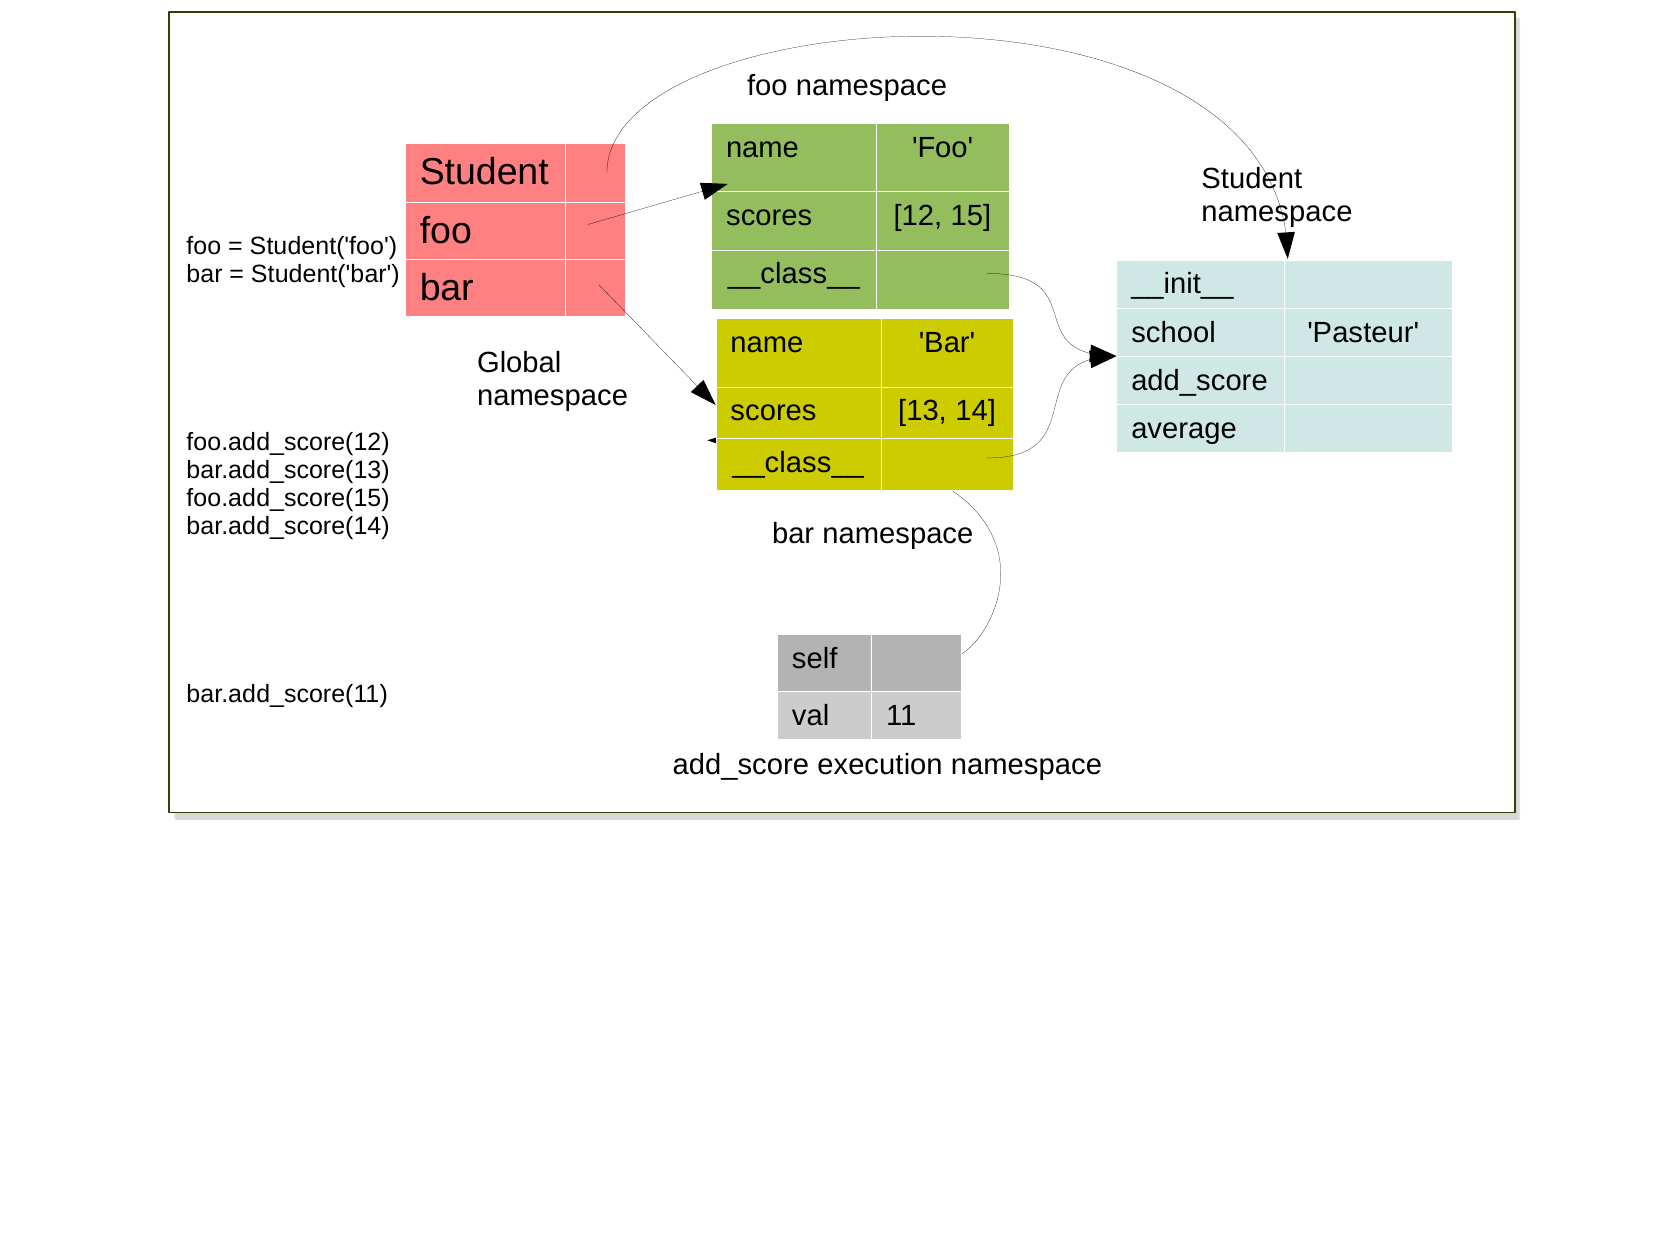

foo namespace
| name | 'Foo' |
| --- | --- |
| scores | [12, 15] |
| \_\_class\_\_ | |
| Student | |
| --- | --- |
| foo | |
| bar | |
Student
namespace
foo = Student('foo')
bar = Student('bar')
foo.add_score(12)
bar.add_score(13)
foo.add_score(15)
bar.add_score(14)
bar.add_score(11)
| \_\_init\_\_ | |
| --- | --- |
| school | 'Pasteur' |
| add\_score | |
| average | |
| name | 'Bar' |
| --- | --- |
| scores | [13, 14] |
| \_\_class\_\_ | |
Global
namespace
bar namespace
| self | |
| --- | --- |
| val | 11 |
add_score execution namespace